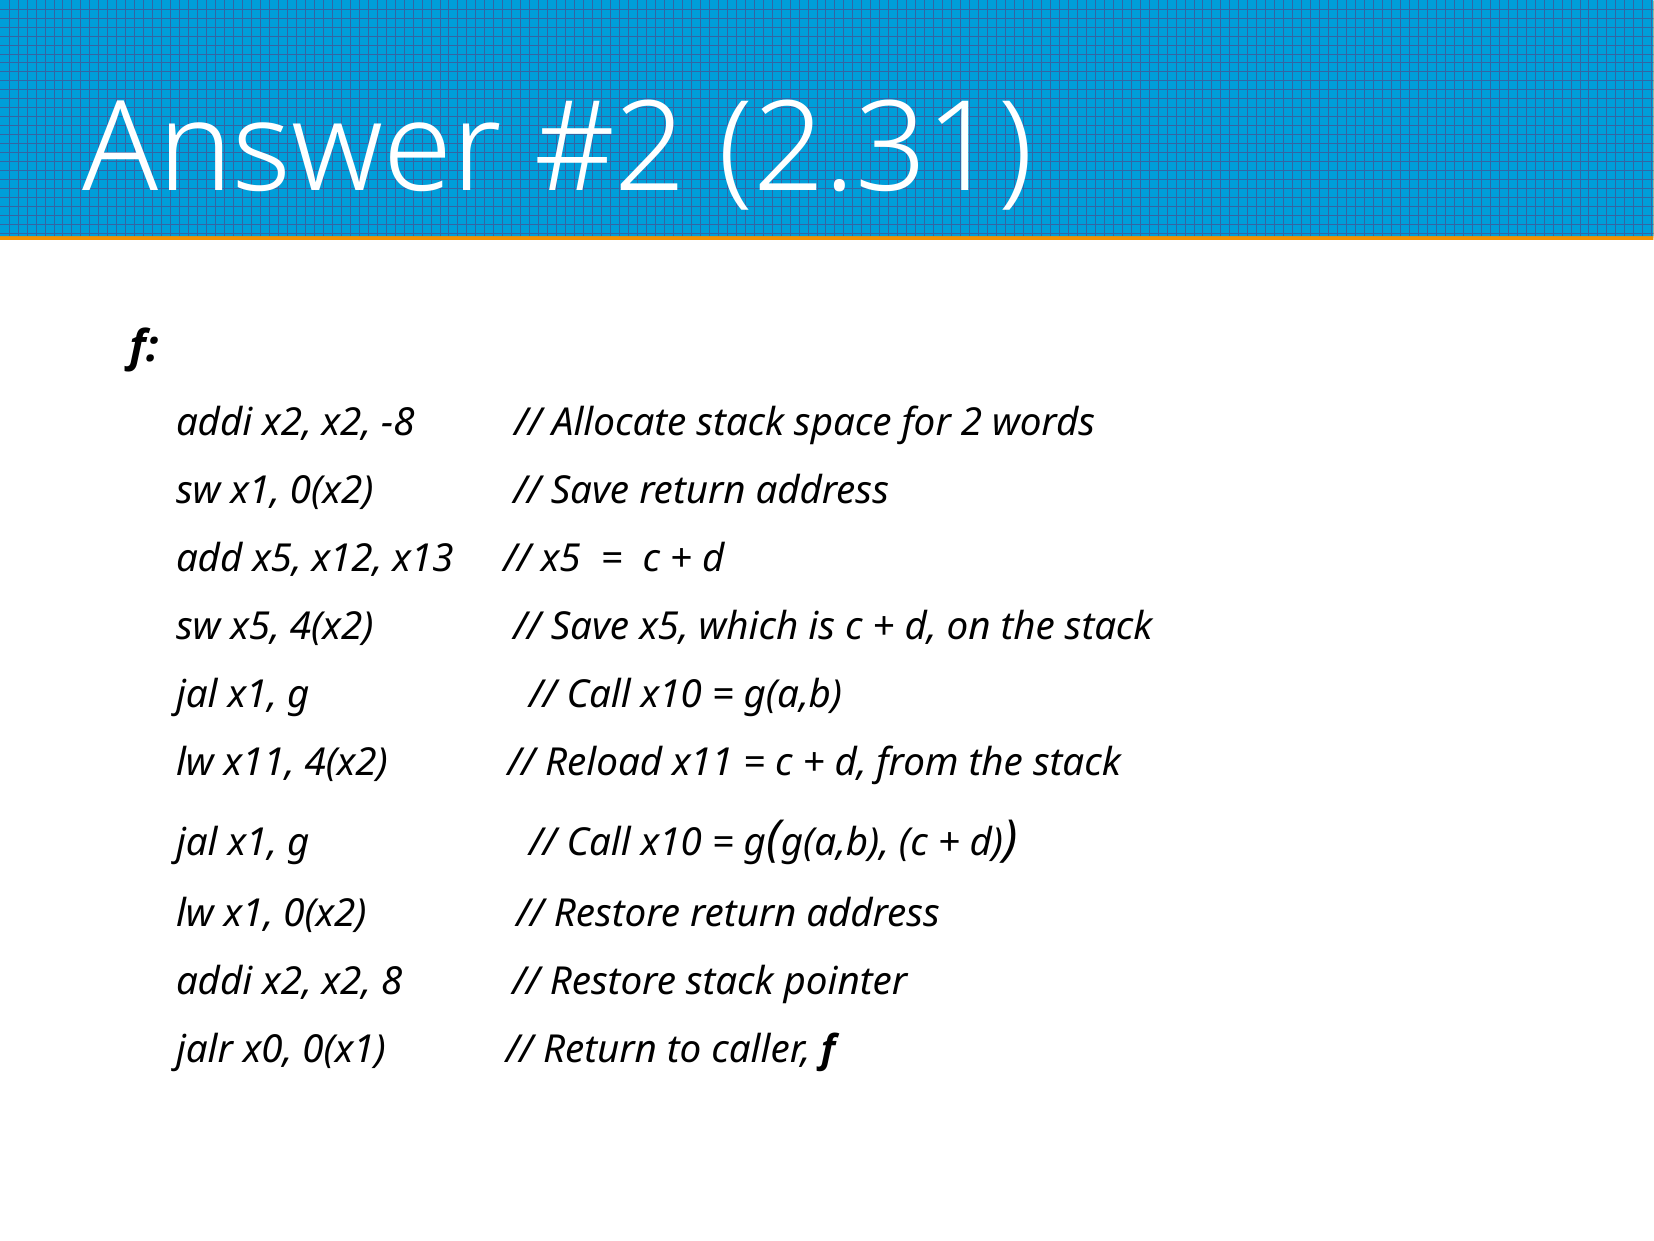

# Answer #2 (2.31)
f:
addi x2, x2, -8 // Allocate stack space for 2 words
sw x1, 0(x2) // Save return address
add x5, x12, x13 // x5 = c + d
sw x5, 4(x2) // Save x5, which is c + d, on the stack
jal x1, g // Call x10 = g(a,b)
lw x11, 4(x2) // Reload x11 = c + d, from the stack
jal x1, g // Call x10 = g(g(a,b), (c + d))
lw x1, 0(x2) // Restore return address
addi x2, x2, 8 // Restore stack pointer
jalr x0, 0(x1) // Return to caller, f